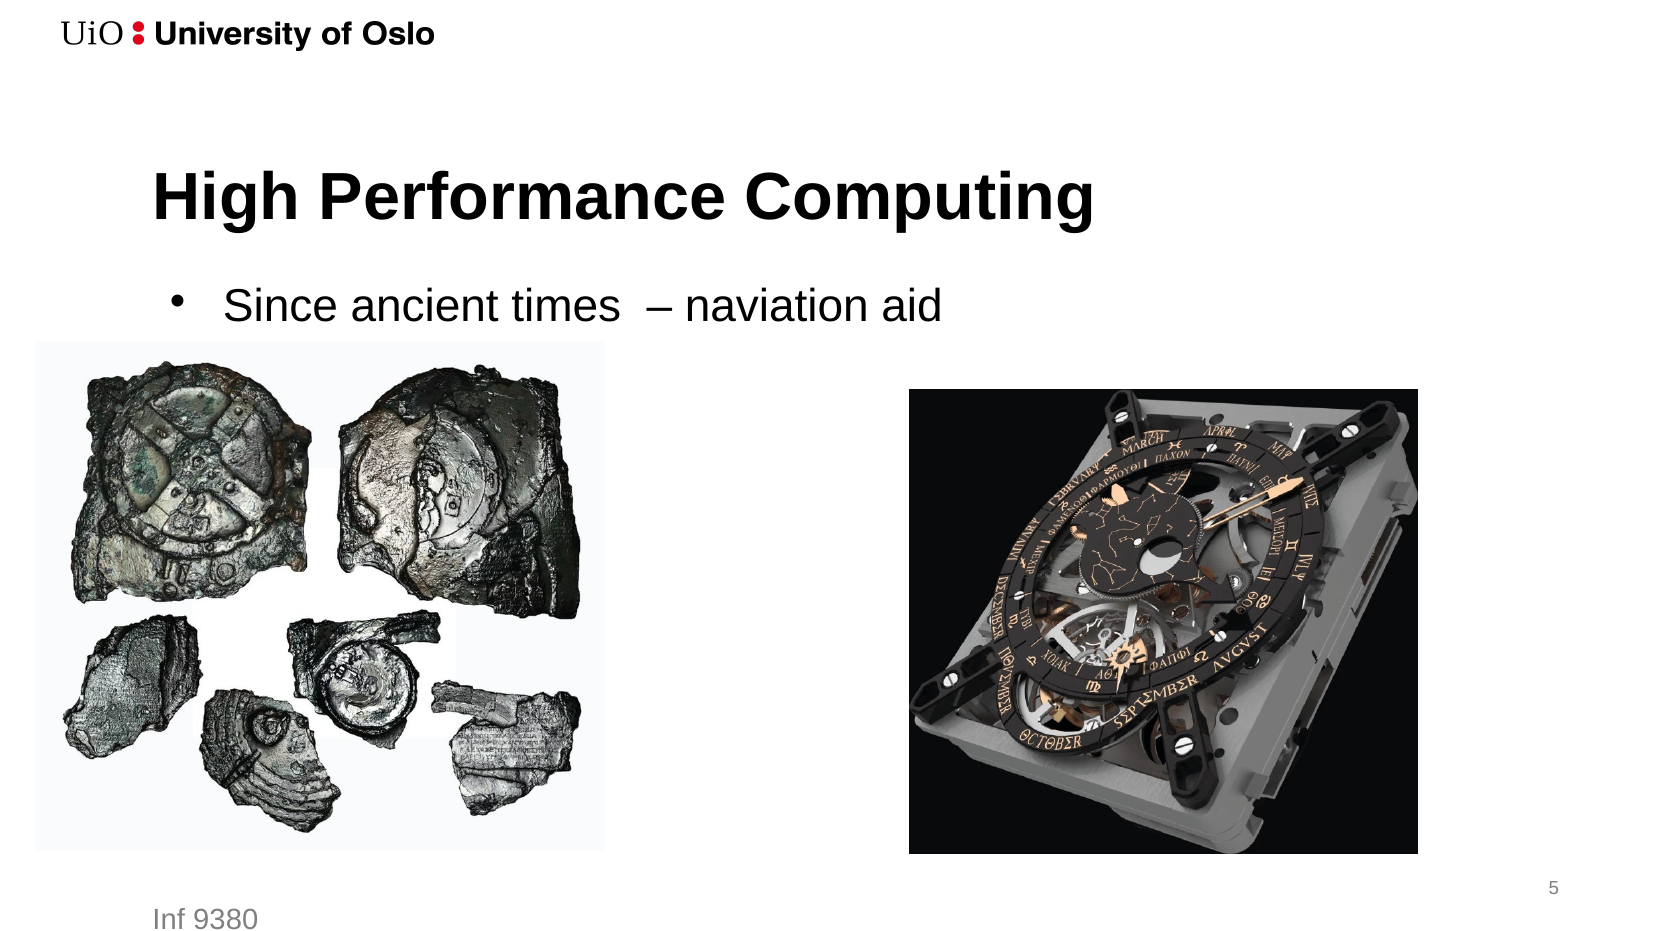

High Performance Computing
Since ancient times – naviation aid
Inf 9380